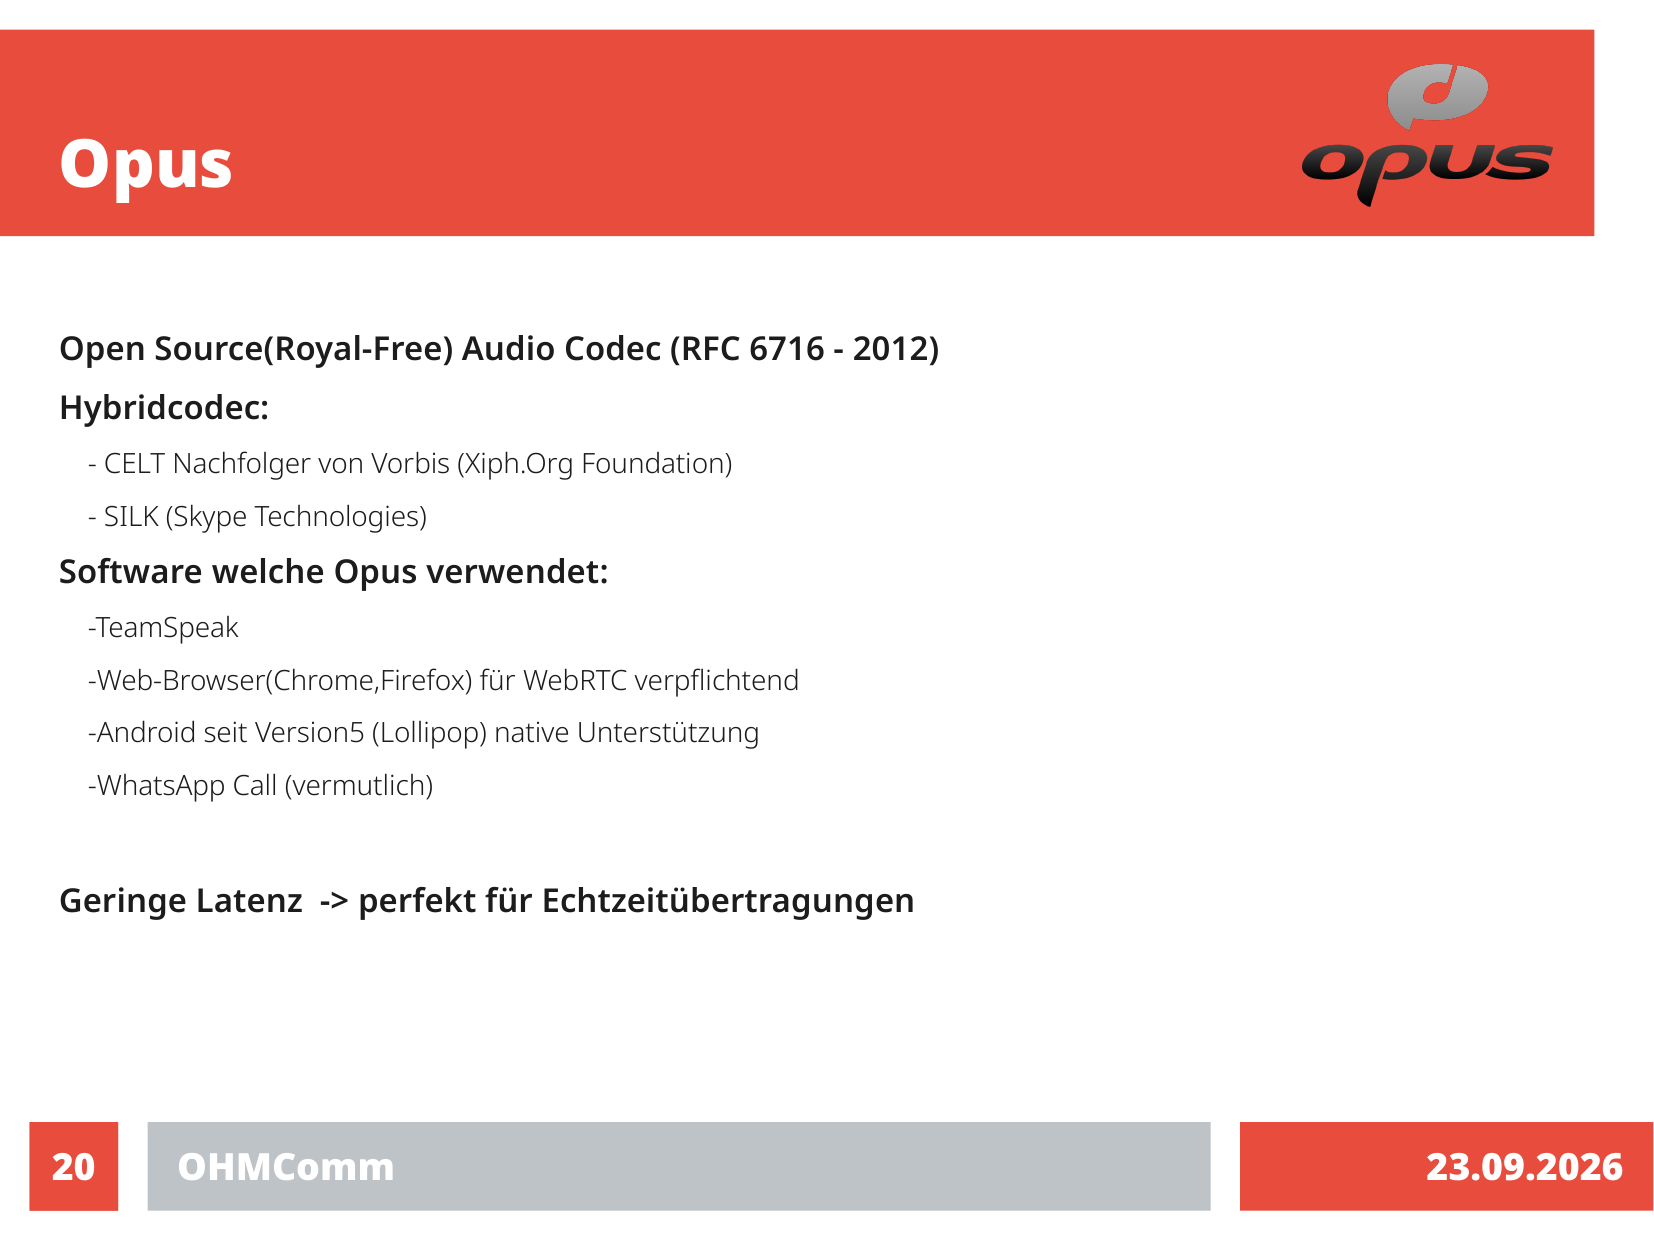

# Opus
Open Source(Royal-Free) Audio Codec (RFC 6716 - 2012)
Hybridcodec:
- CELT Nachfolger von Vorbis (Xiph.Org Foundation)
- SILK (Skype Technologies)
Software welche Opus verwendet:
-TeamSpeak
-Web-Browser(Chrome,Firefox) für WebRTC verpflichtend
-Android seit Version5 (Lollipop) native Unterstützung
-WhatsApp Call (vermutlich)
Geringe Latenz -> perfekt für Echtzeitübertragungen
20
OHMComm